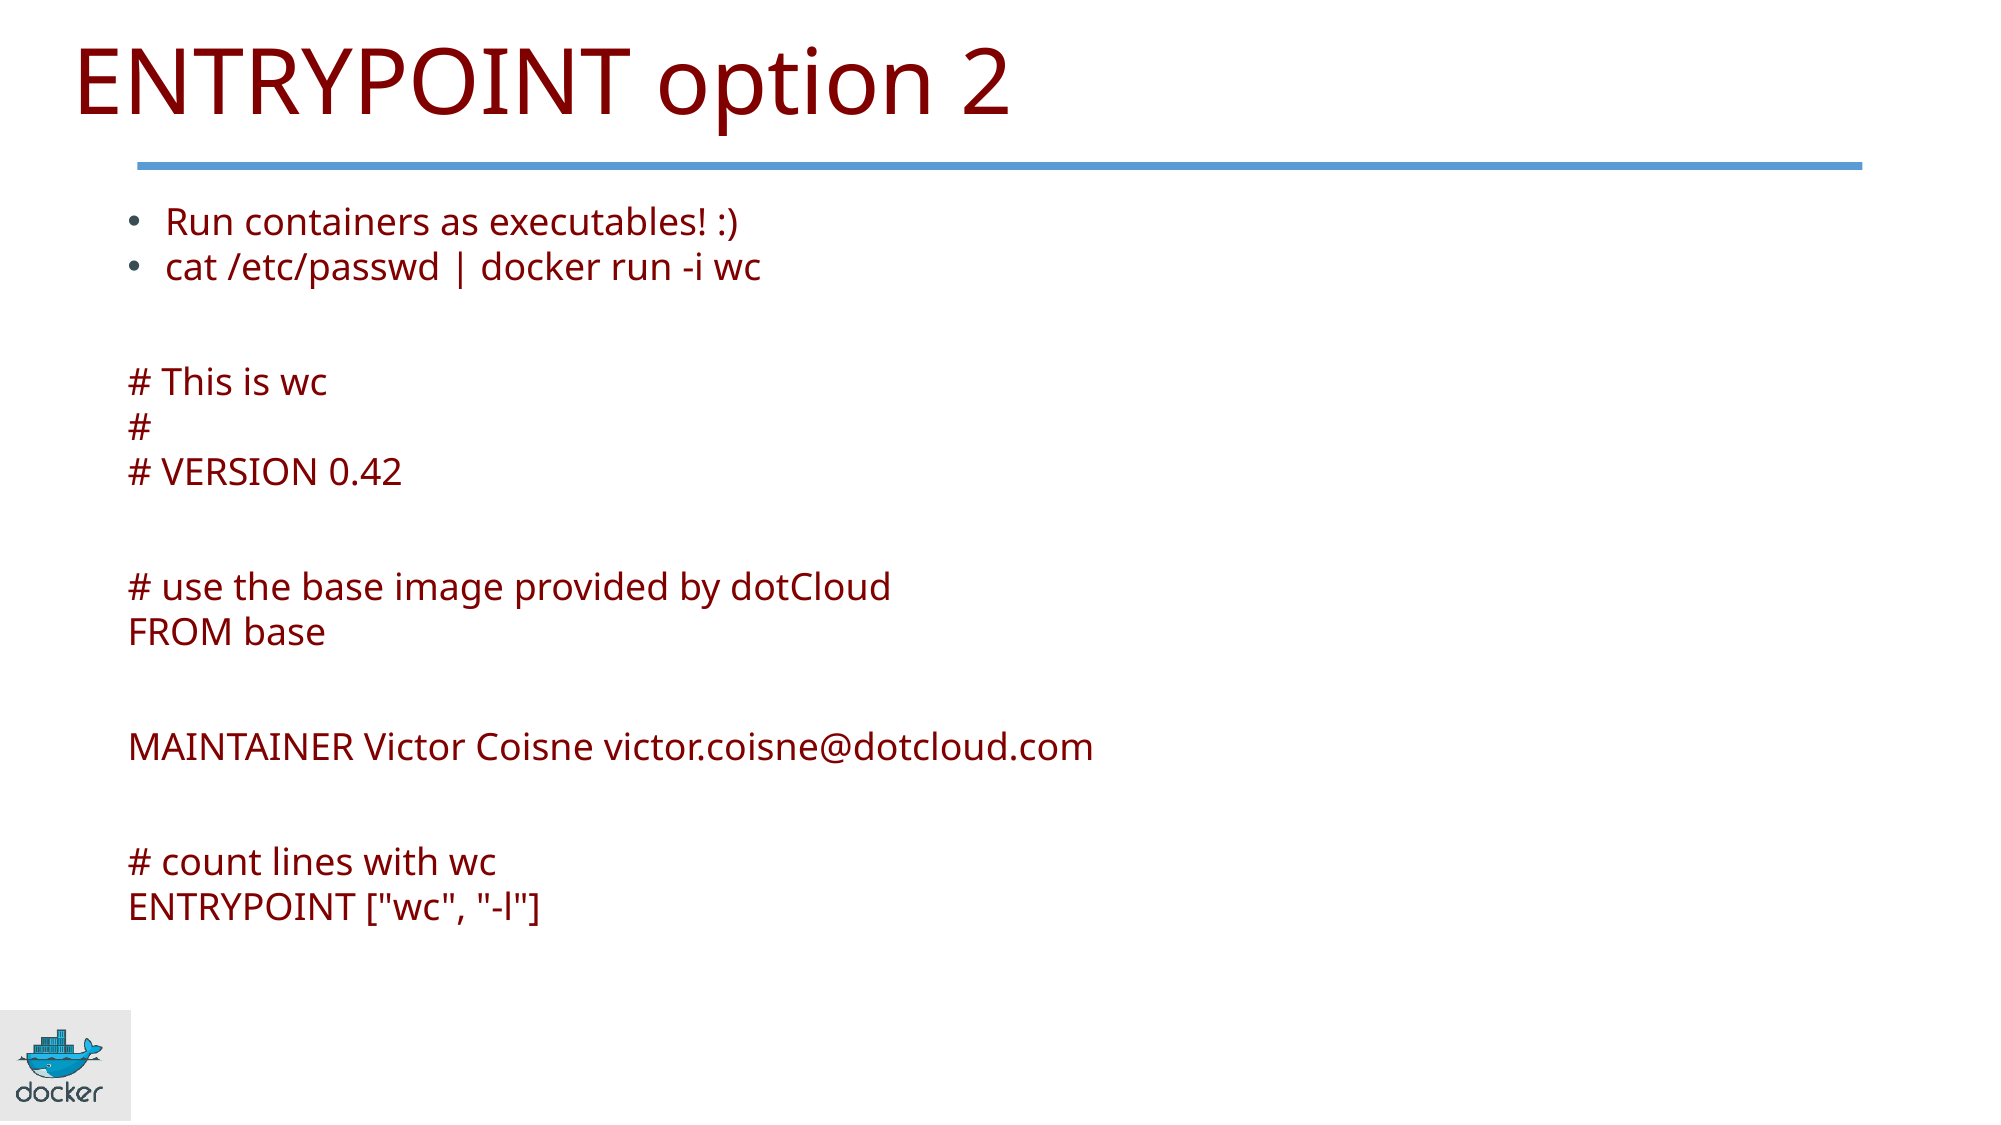

ENTRYPOINT option 2
Run containers as executables! :)
cat /etc/passwd | docker run -i wc
# This is wc
#
# VERSION 0.42
# use the base image provided by dotCloud
FROM base
MAINTAINER Victor Coisne victor.coisne@dotcloud.com
# count lines with wc
ENTRYPOINT ["wc", "-l"]